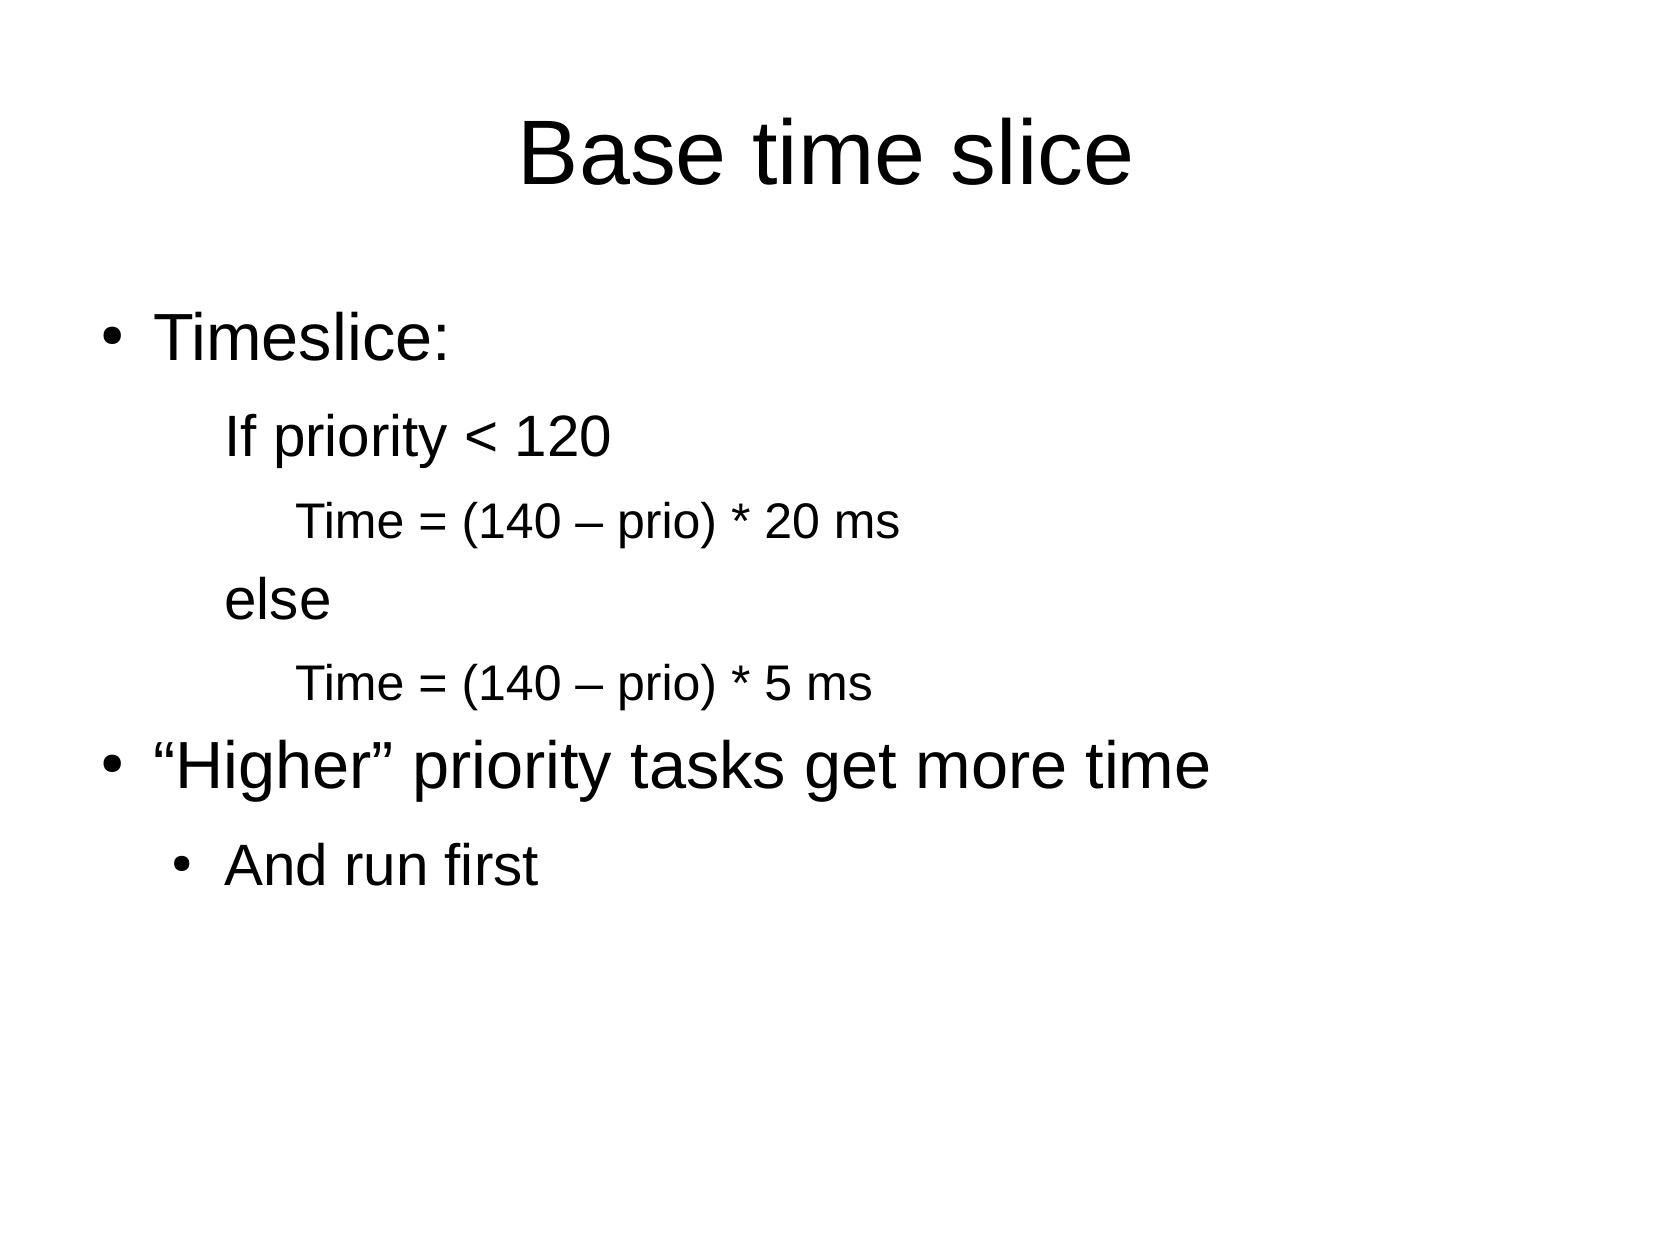

# Base time slice
Timeslice:
If priority < 120
Time = (140 – prio) * 20 ms
else
Time = (140 – prio) * 5 ms
“Higher” priority tasks get more time
And run first